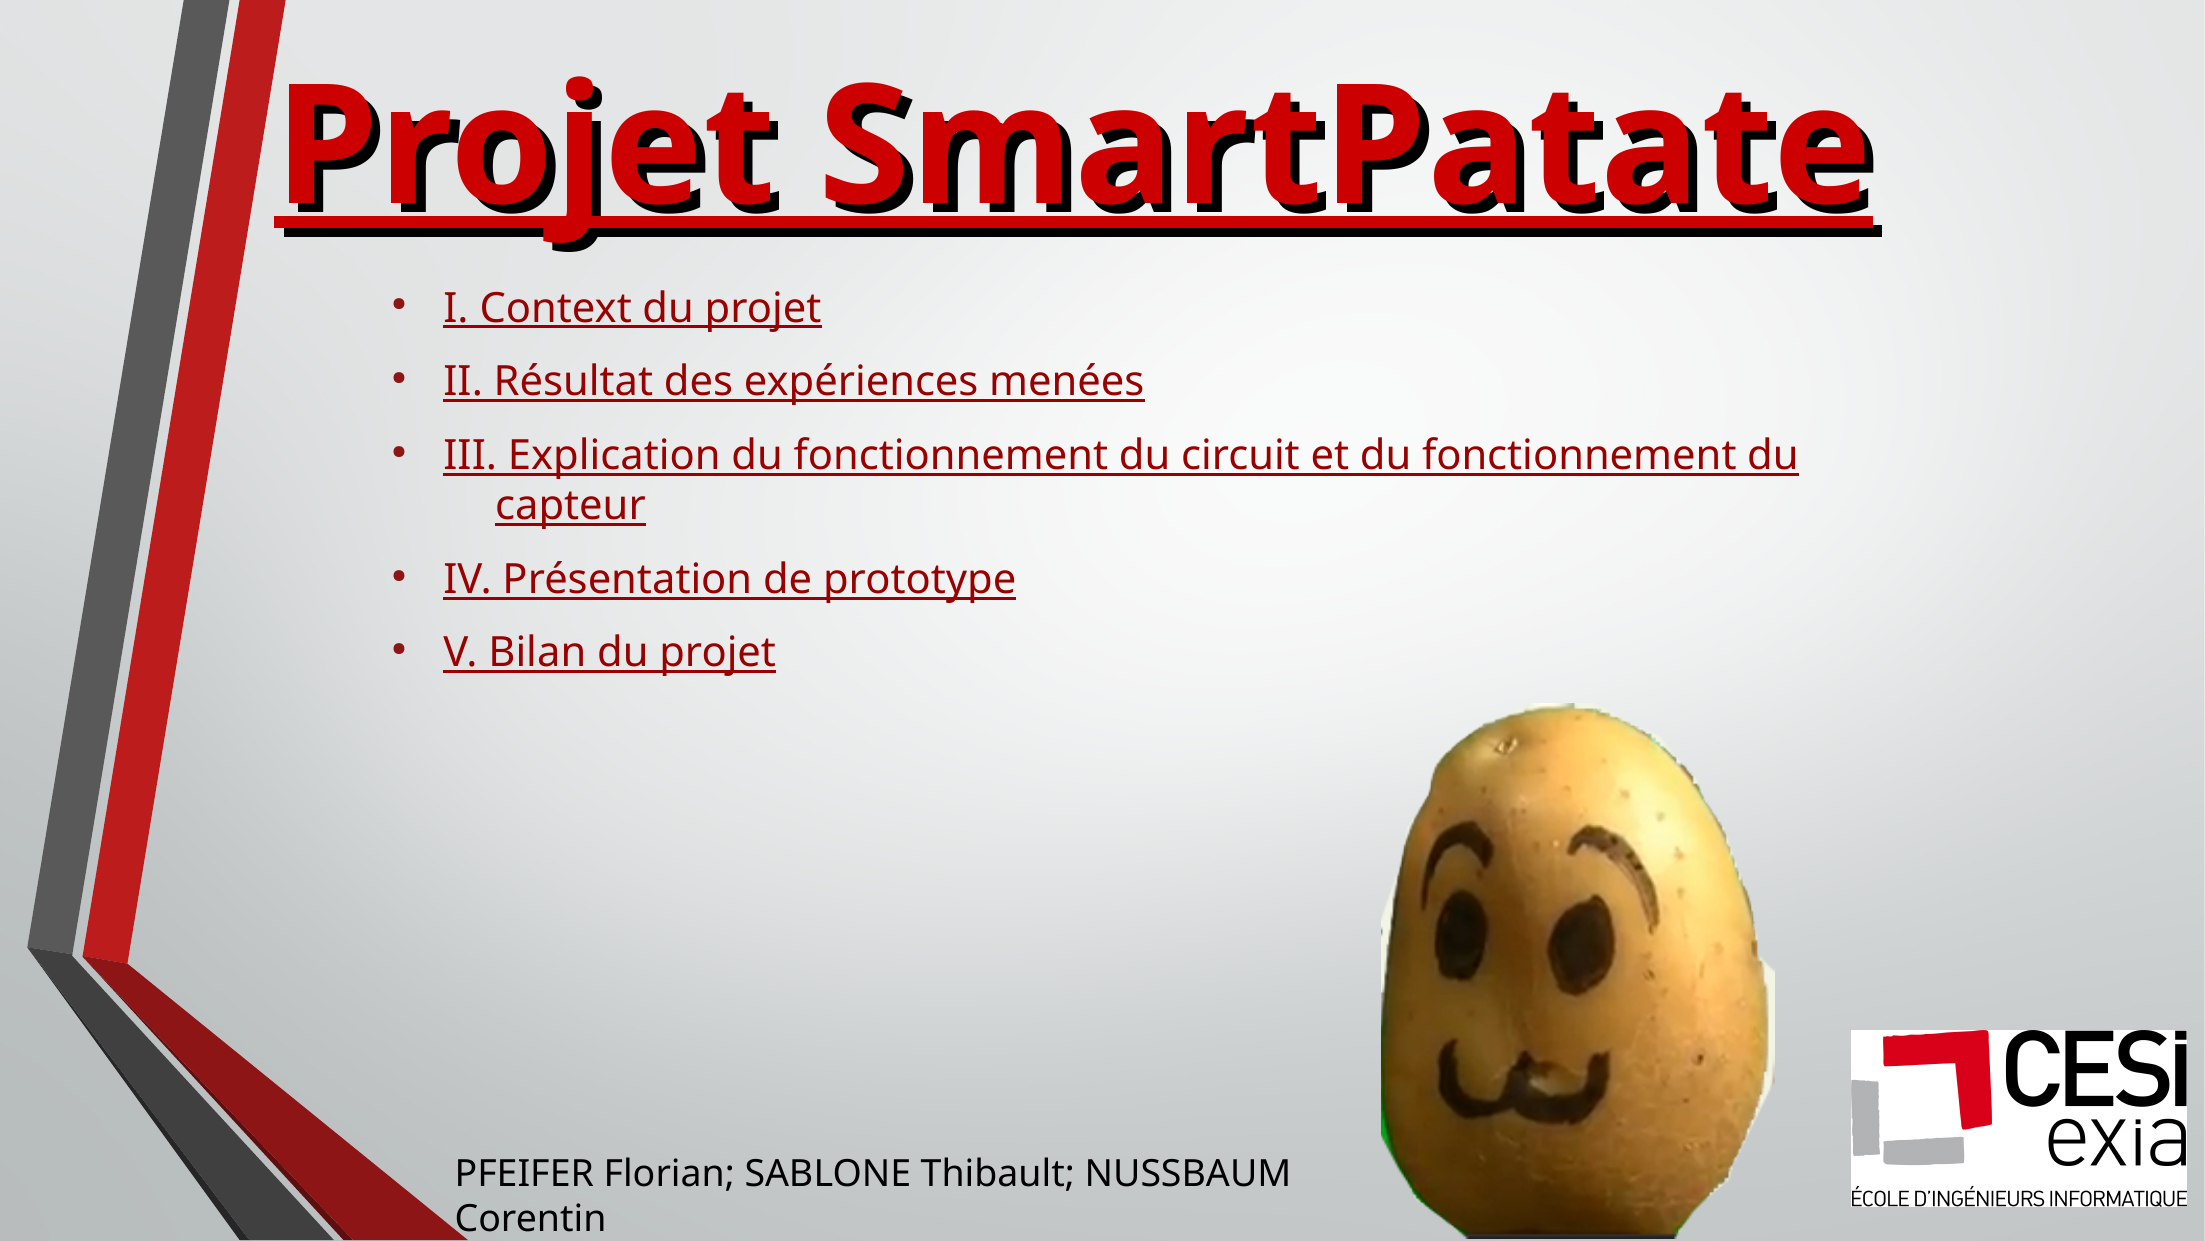

# Projet SmartPatate
I. Context du projet
II. Résultat des expériences menées
III. Explication du fonctionnement du circuit et du fonctionnement du capteur
IV. Présentation de prototype
V. Bilan du projet
PFEIFER Florian; SABLONE Thibault; NUSSBAUM Corentin